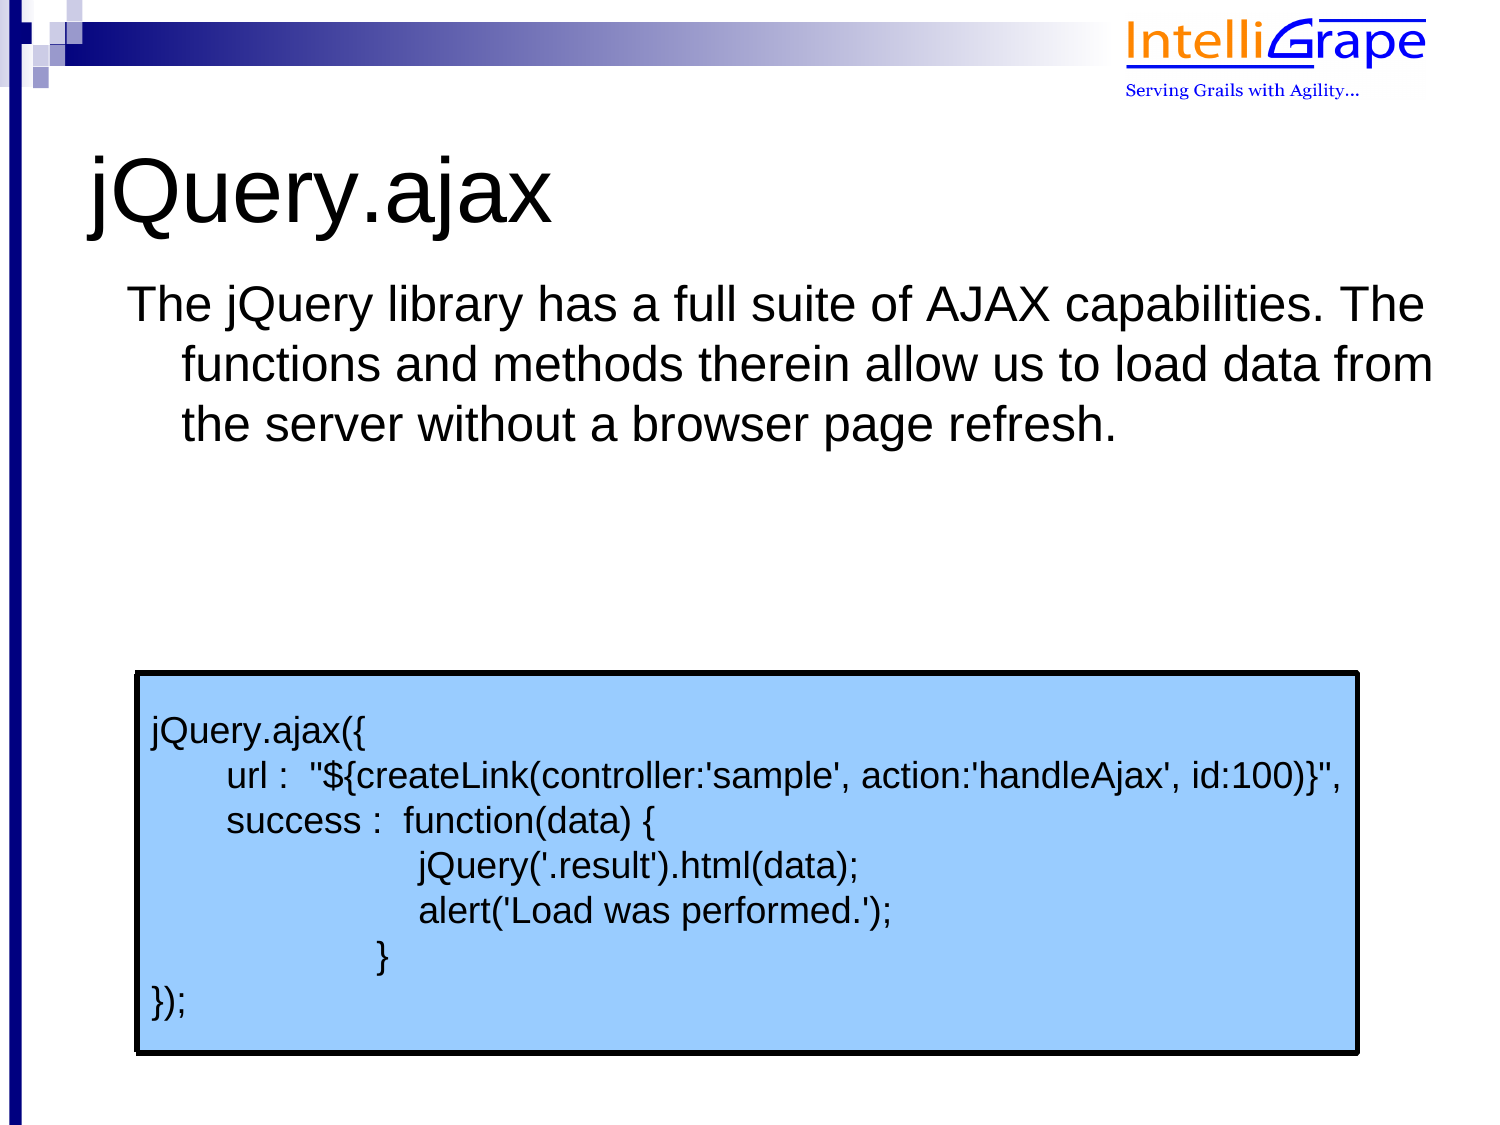

# jQuery.ajax
The jQuery library has a full suite of AJAX capabilities. The functions and methods therein allow us to load data from the server without a browser page refresh.
jQuery.ajax({
 	url : "${createLink(controller:'sample', action:'handleAjax', id:100)}",
 	success : function(data) {
			 jQuery('.result').html(data);
			 alert('Load was performed.');
 			}
});